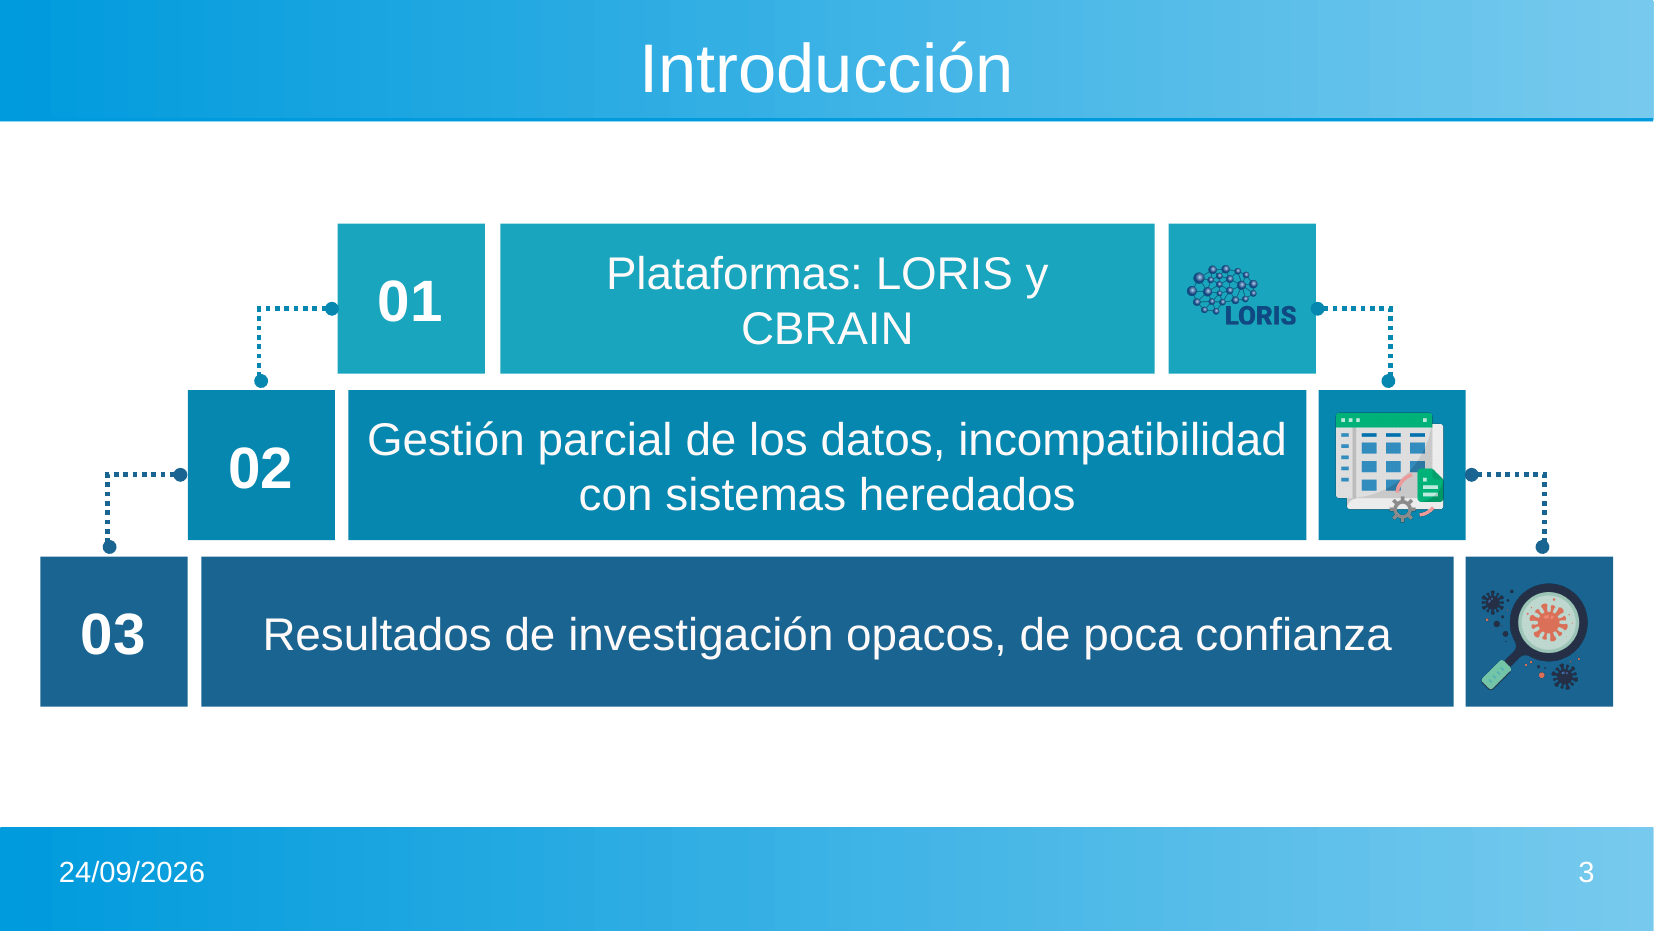

# Introducción
Plataformas: LORIS y CBRAIN
01
Gestión parcial de los datos, incompatibilidad con sistemas heredados
02
Resultados de investigación opacos, de poca confianza
03
3